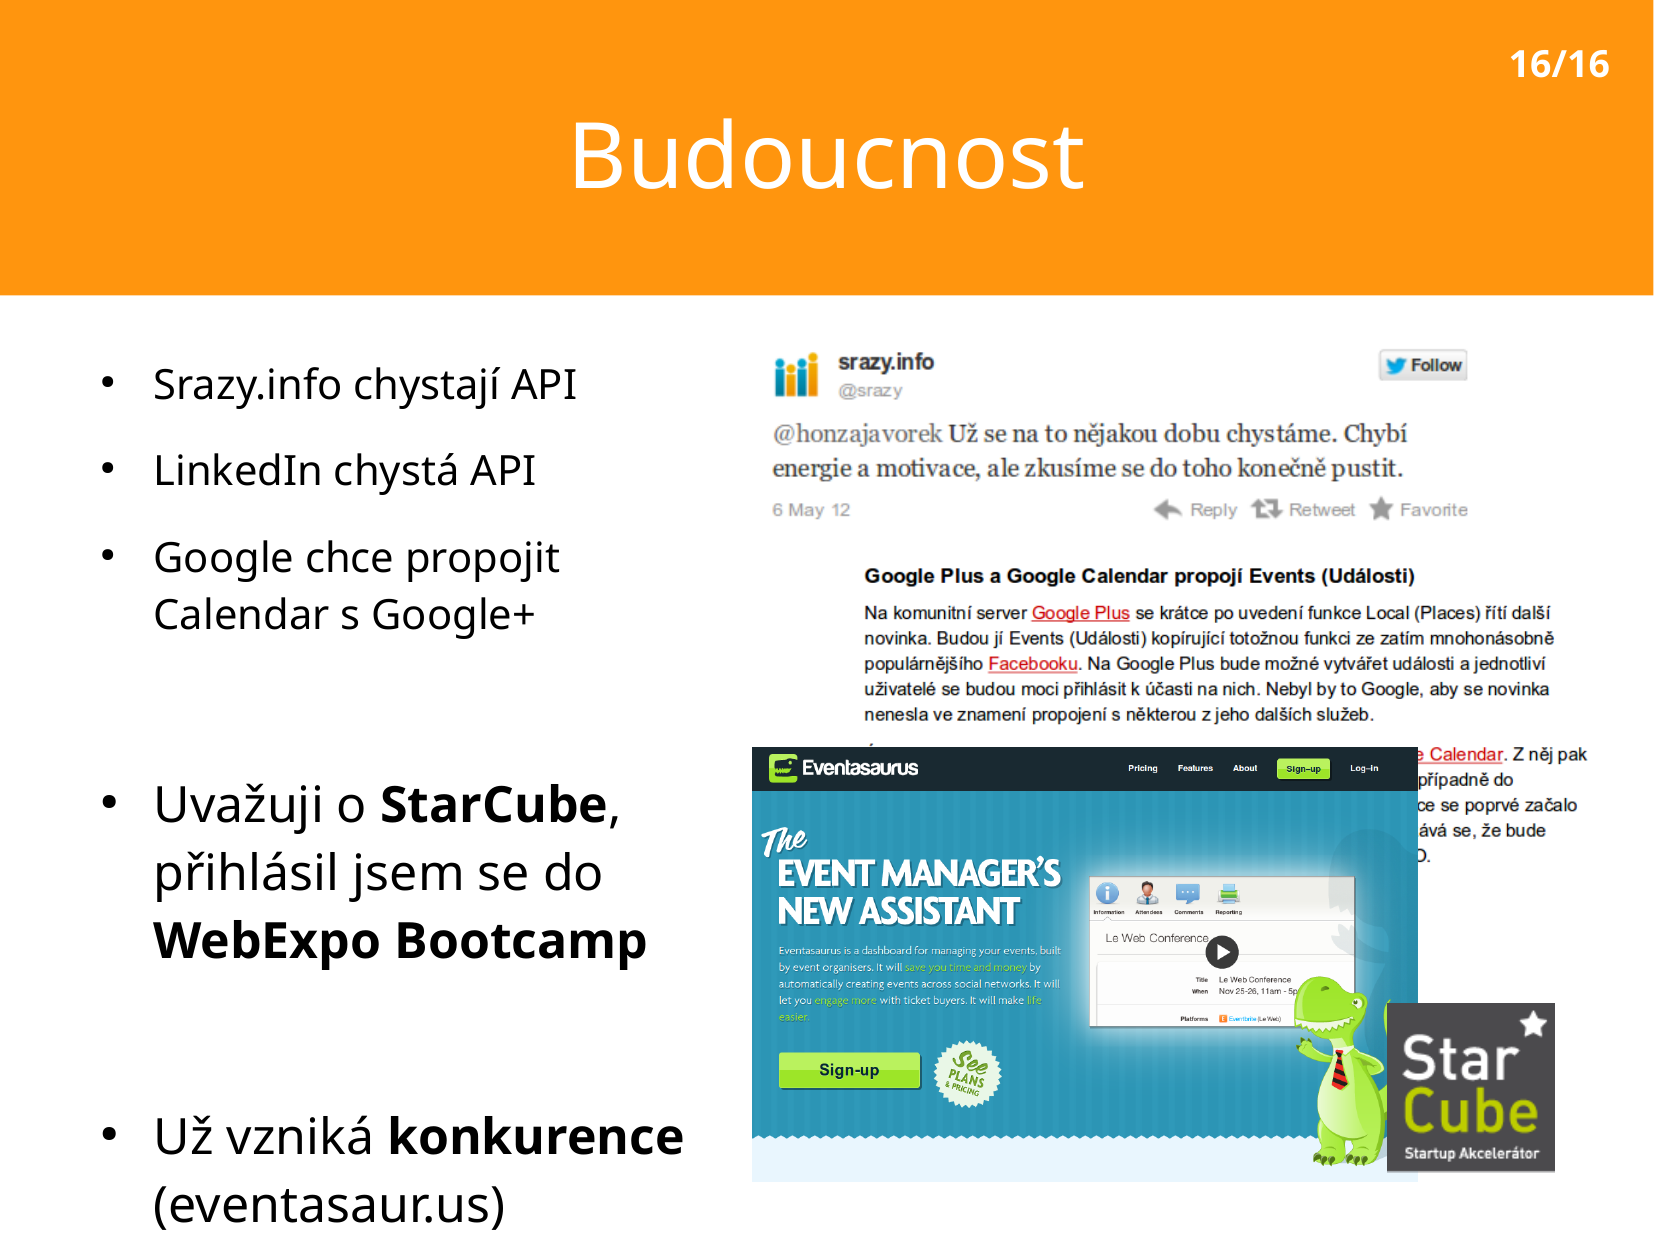

16/16
# Budoucnost
Srazy.info chystají API
LinkedIn chystá API
Google chce propojit Calendar s Google+
Uvažuji o StarCube, přihlásil jsem se do WebExpo Bootcamp
Už vzniká konkurence (eventasaur.us)